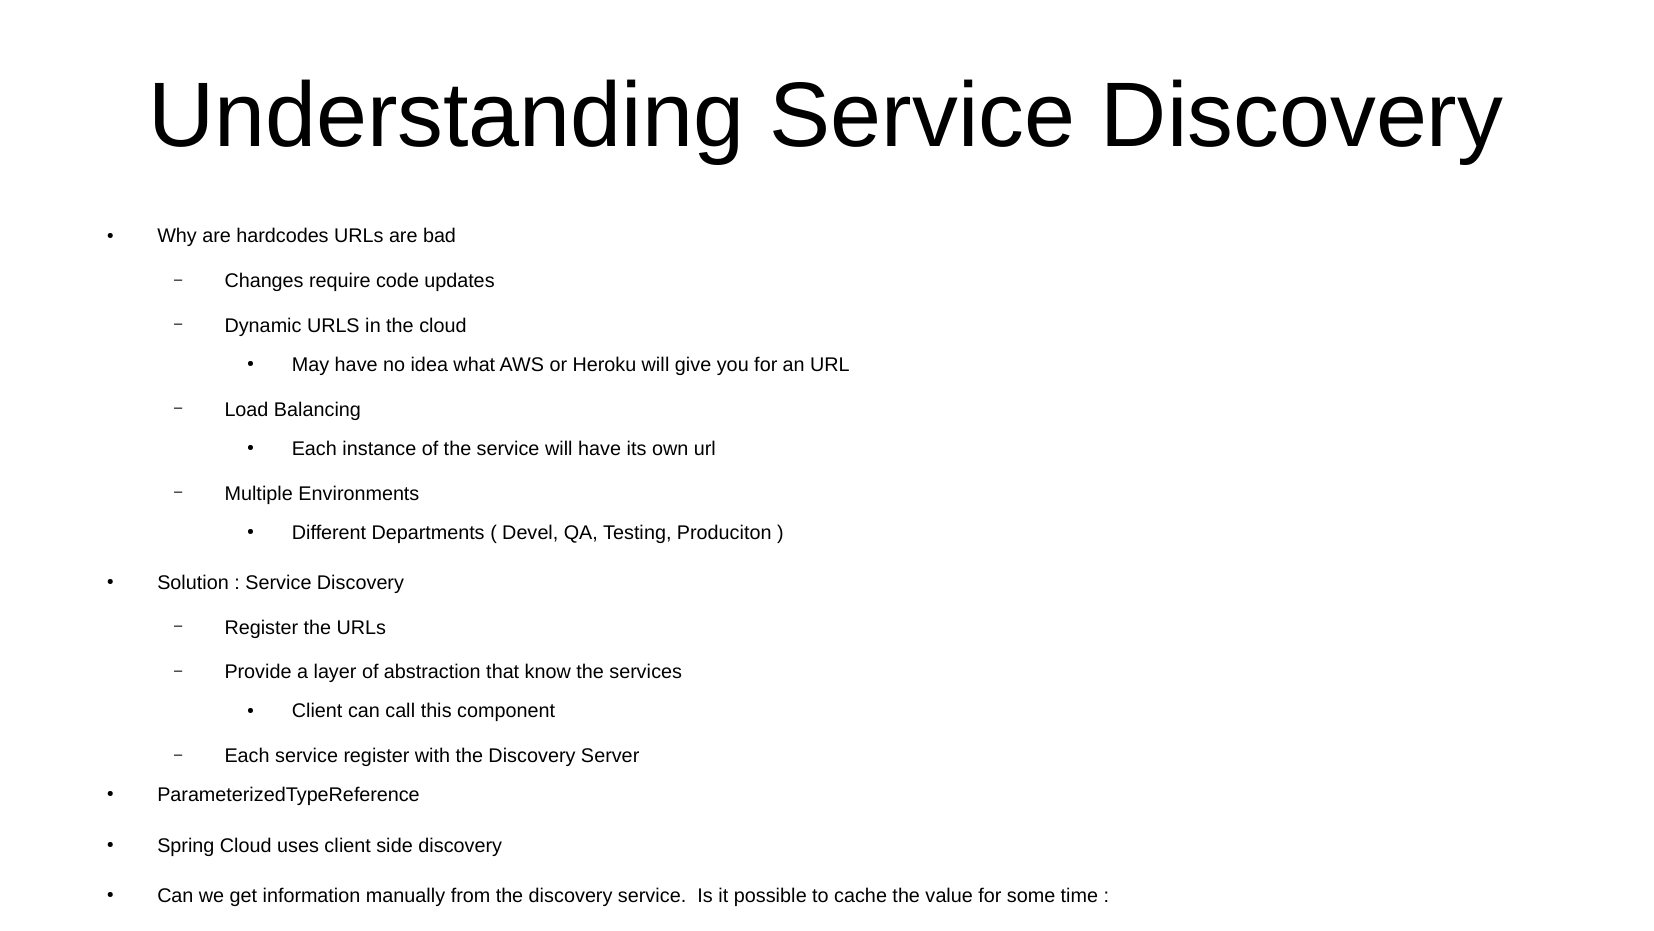

# Understanding Service Discovery
Why are hardcodes URLs are bad
Changes require code updates
Dynamic URLS in the cloud
May have no idea what AWS or Heroku will give you for an URL
Load Balancing
Each instance of the service will have its own url
Multiple Environments
Different Departments ( Devel, QA, Testing, Produciton )
Solution : Service Discovery
Register the URLs
Provide a layer of abstraction that know the services
Client can call this component
Each service register with the Discovery Server
ParameterizedTypeReference
Spring Cloud uses client side discovery
Can we get information manually from the discovery service. Is it possible to cache the value for some time :